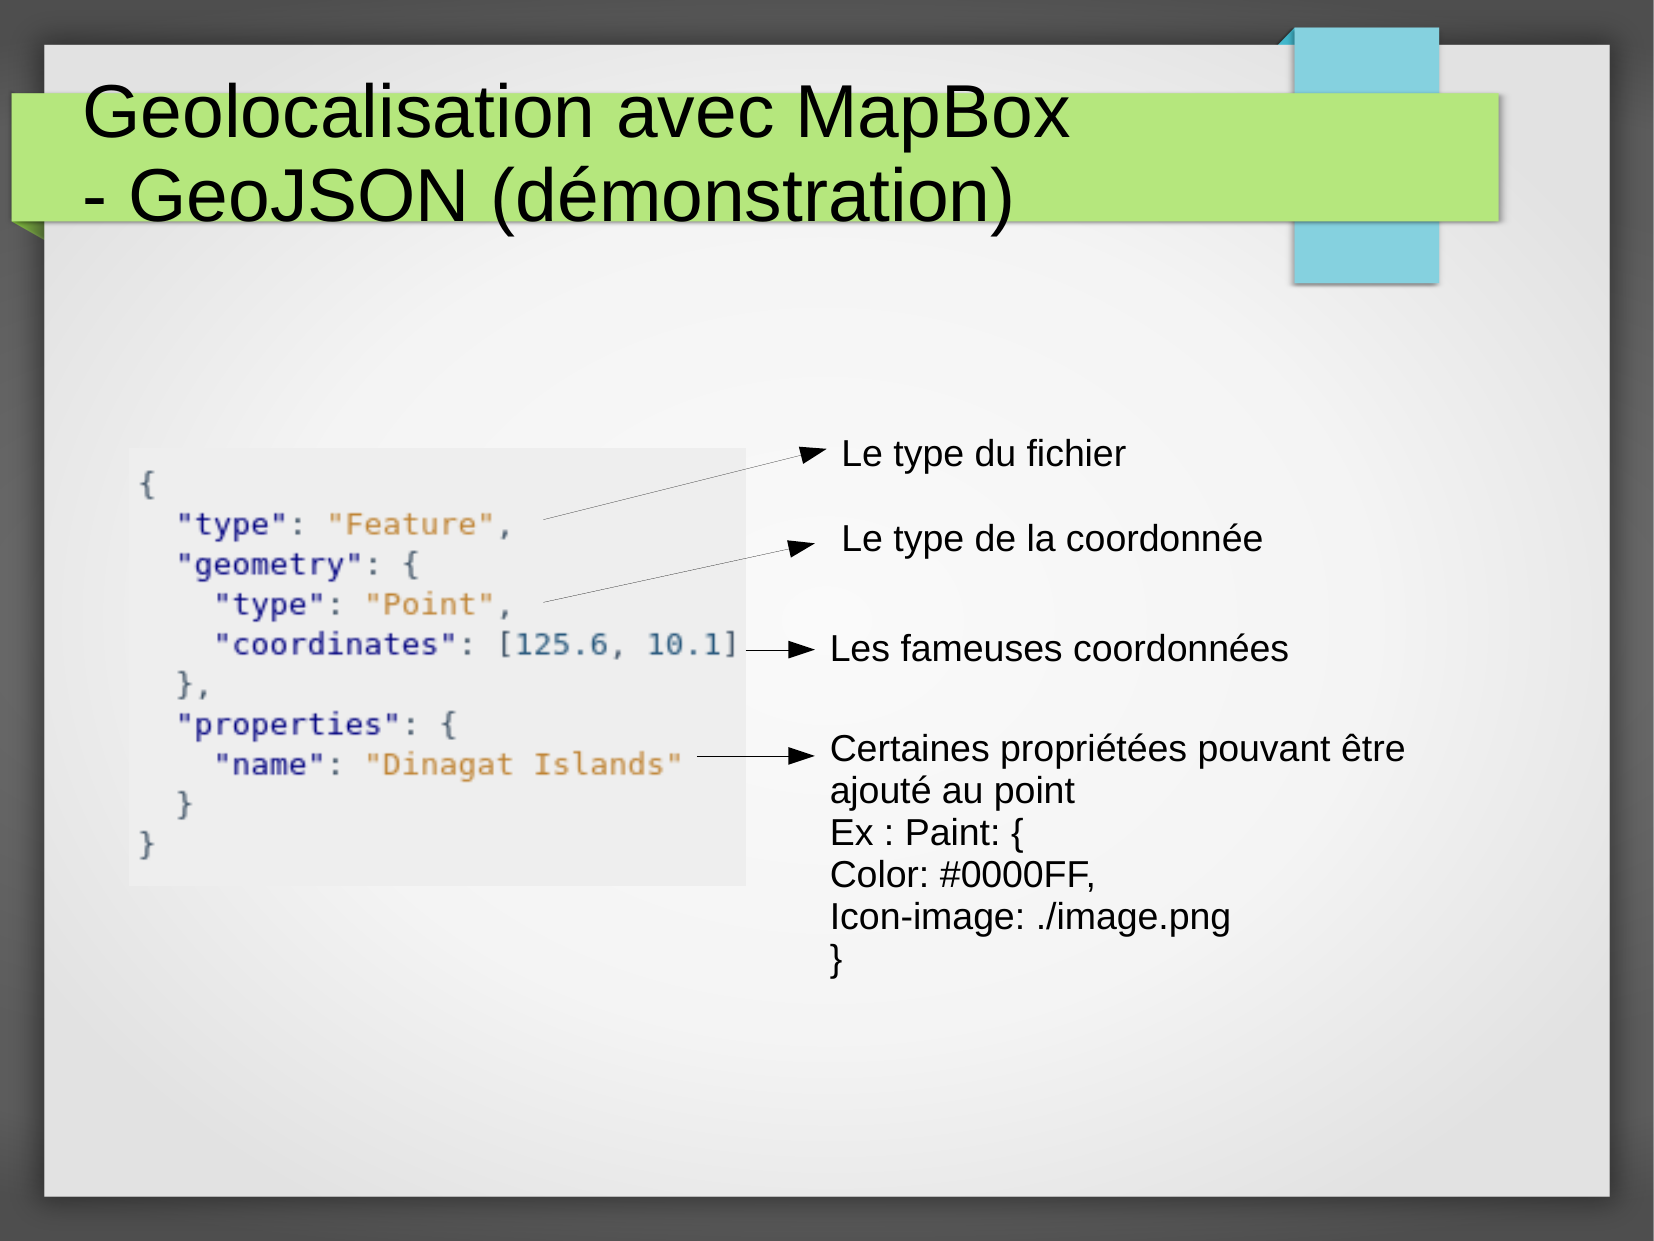

# Geolocalisation avec MapBox - GeoJSON (démonstration)
Le type du fichier
Le type de la coordonnée
Les fameuses coordonnées
Certaines propriétées pouvant être ajouté au point
Ex : Paint: {
Color: #0000FF,
Icon-image: ./image.png
}